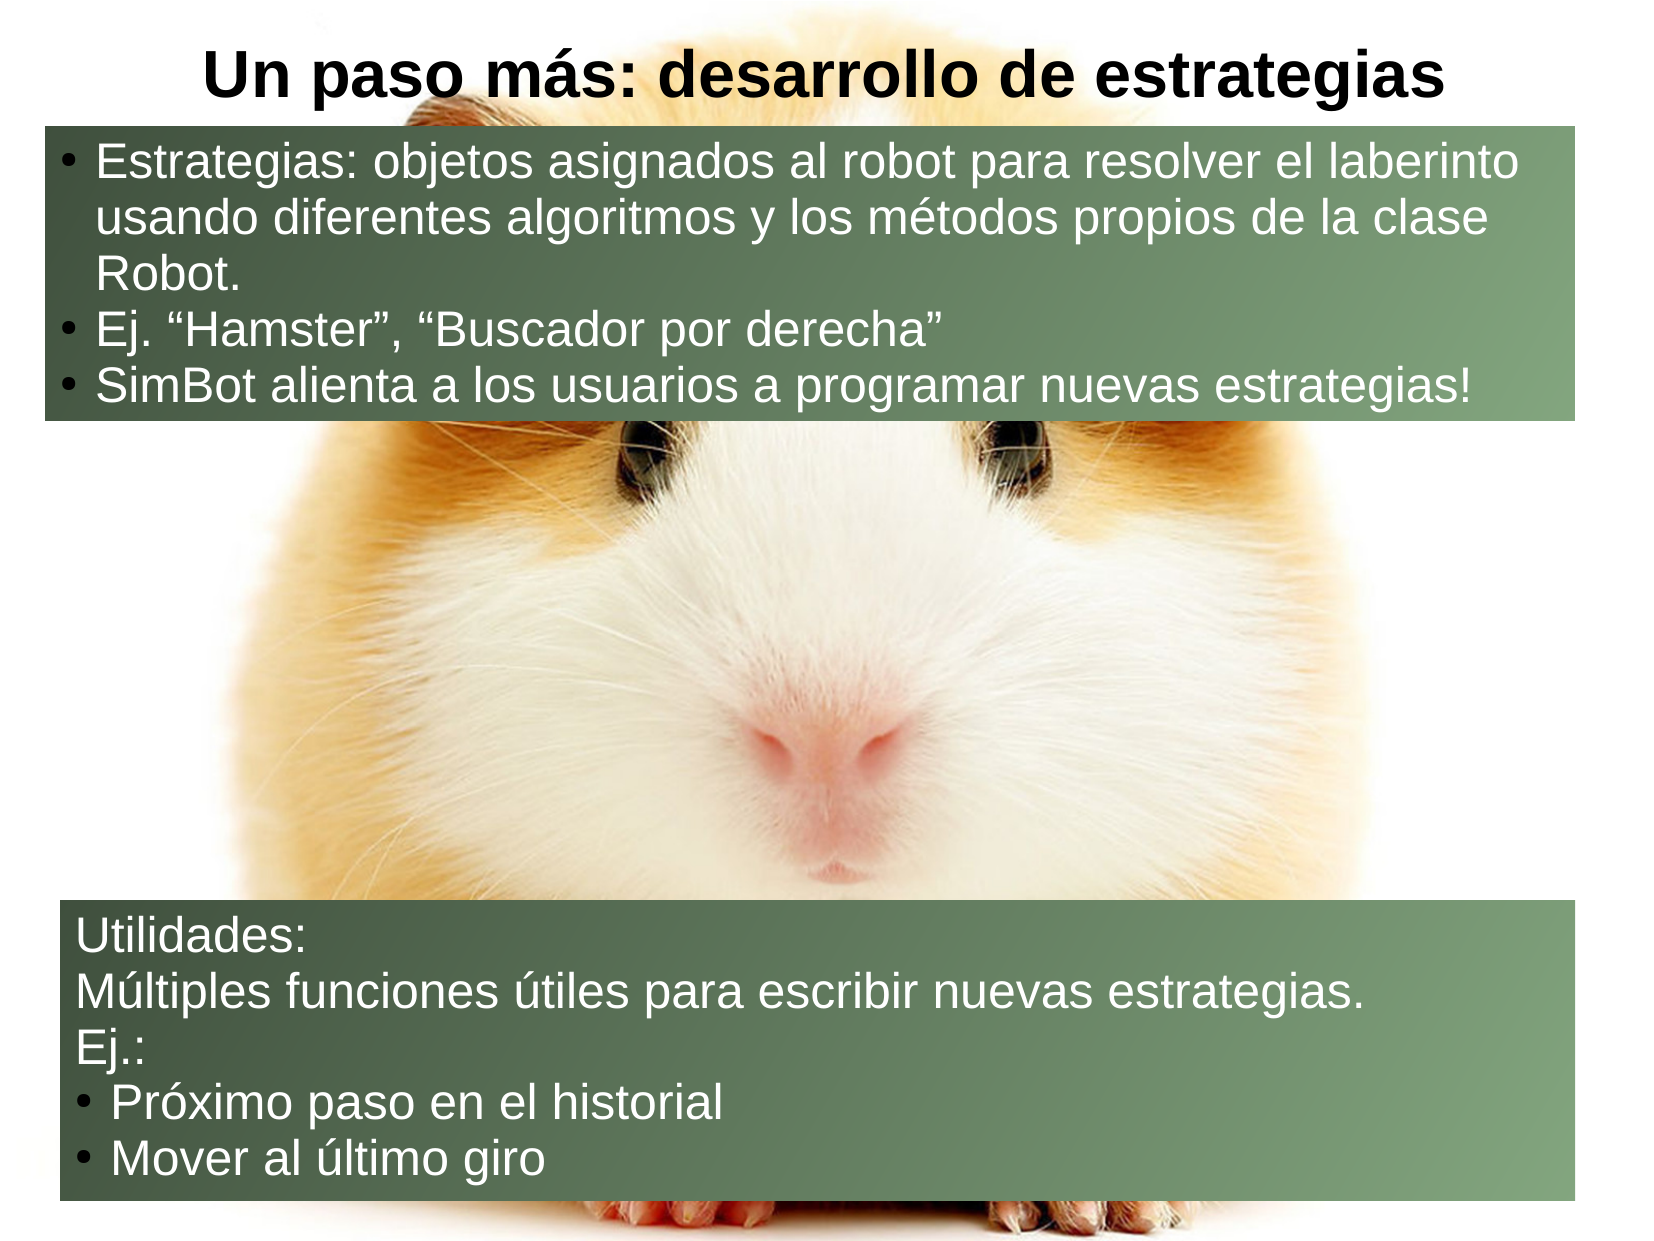

Un paso más: desarrollo de estrategias
Estrategias: objetos asignados al robot para resolver el laberinto usando diferentes algoritmos y los métodos propios de la clase Robot.
Ej. “Hamster”, “Buscador por derecha”
SimBot alienta a los usuarios a programar nuevas estrategias!
Utilidades:
Múltiples funciones útiles para escribir nuevas estrategias.
Ej.:
Próximo paso en el historial
Mover al último giro